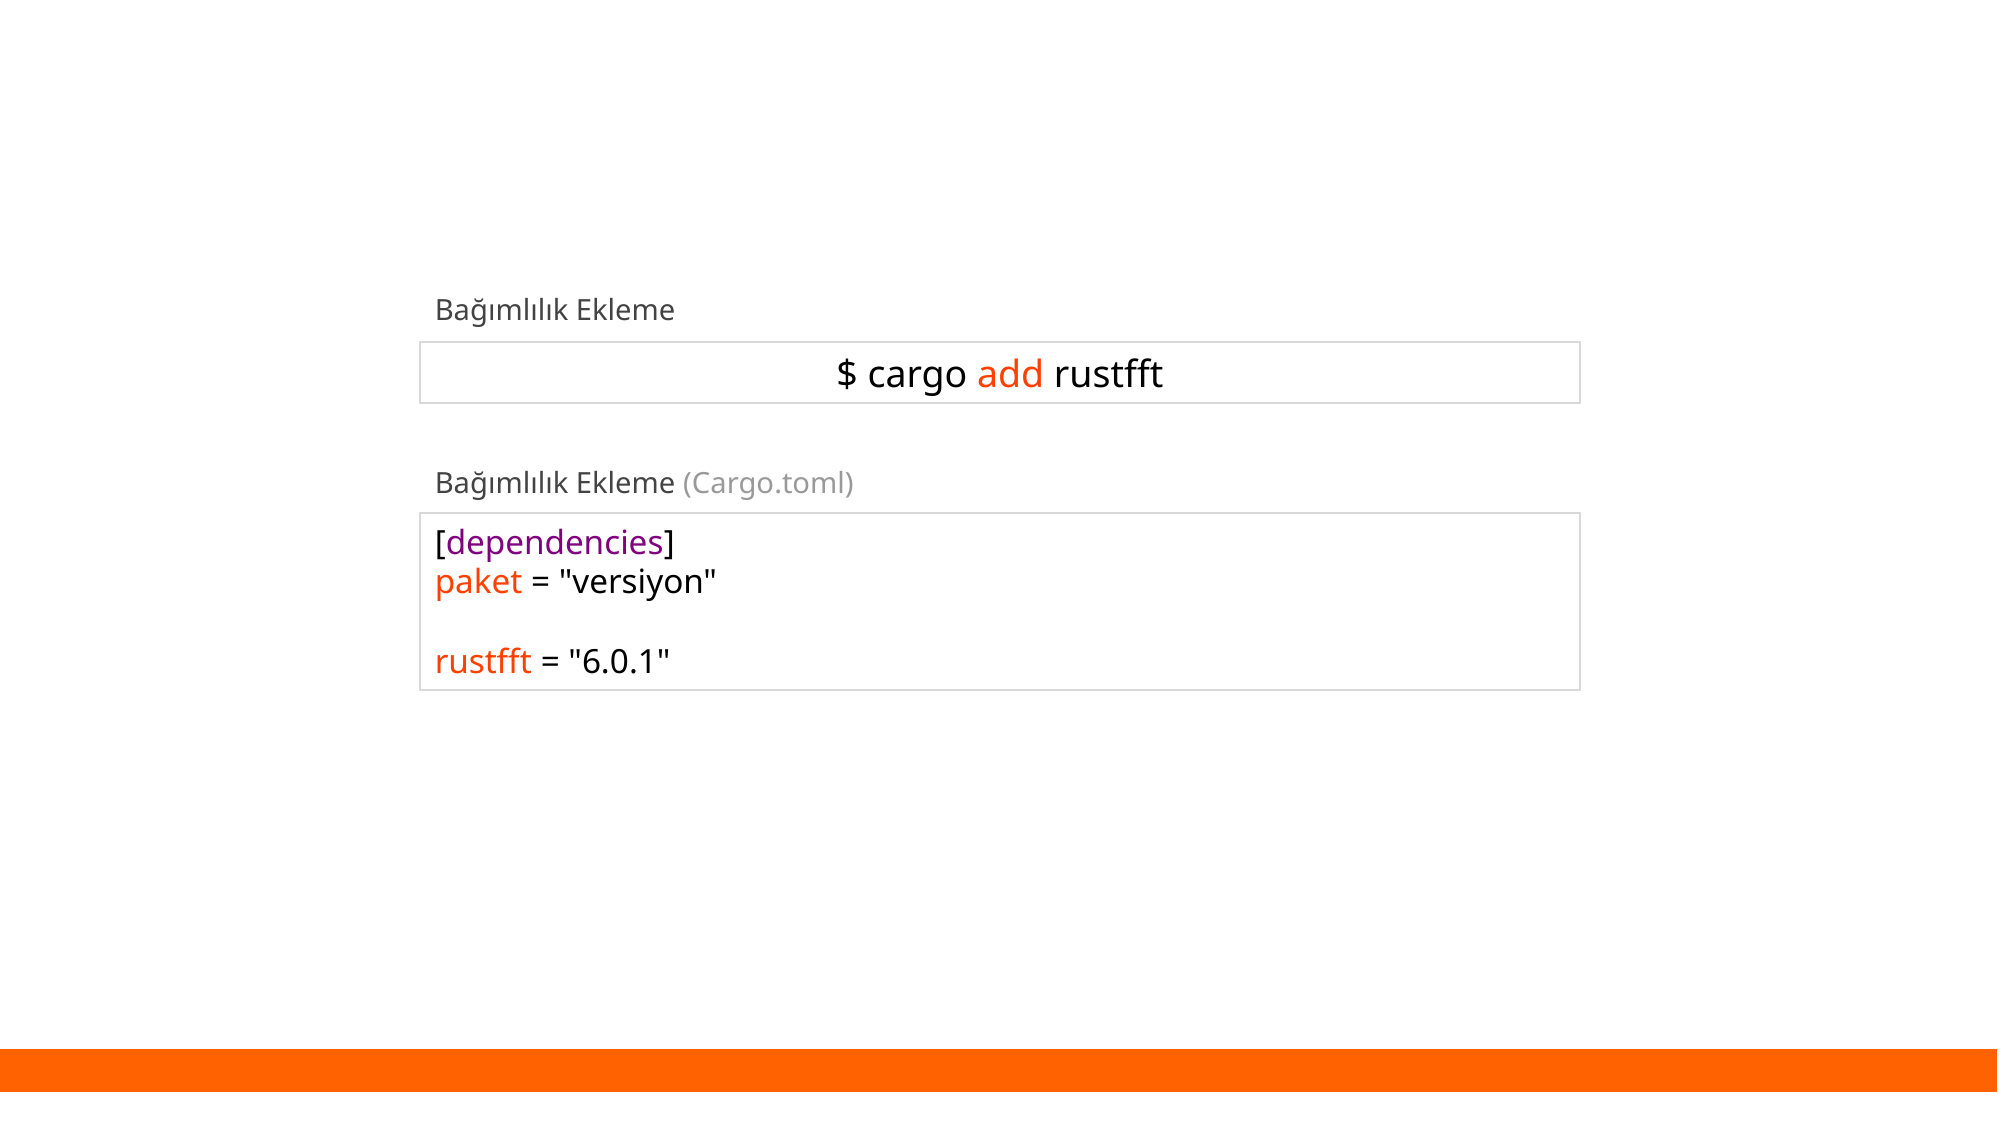

Bağımlılık Ekleme
$ cargo add rustfft
Bağımlılık Ekleme (Cargo.toml)
[dependencies]
paket = "versiyon"
rustfft = "6.0.1"